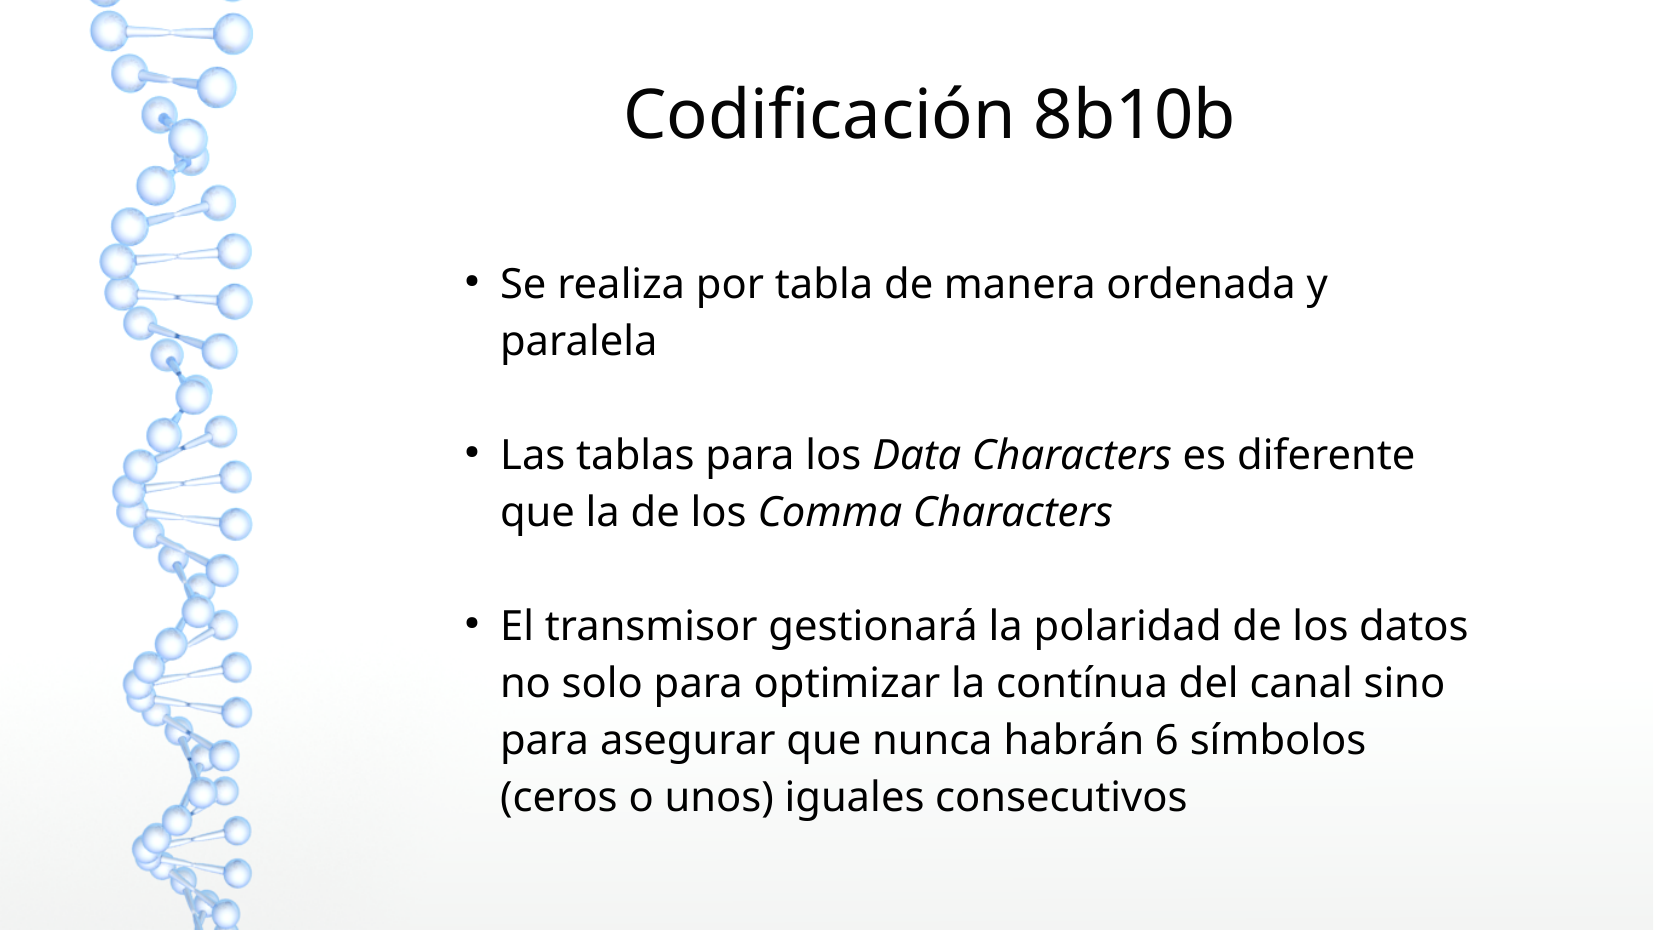

# Codificación 8b10b
Se realiza por tabla de manera ordenada y paralela
Las tablas para los Data Characters es diferente que la de los Comma Characters
El transmisor gestionará la polaridad de los datos no solo para optimizar la contínua del canal sino para asegurar que nunca habrán 6 símbolos (ceros o unos) iguales consecutivos
20